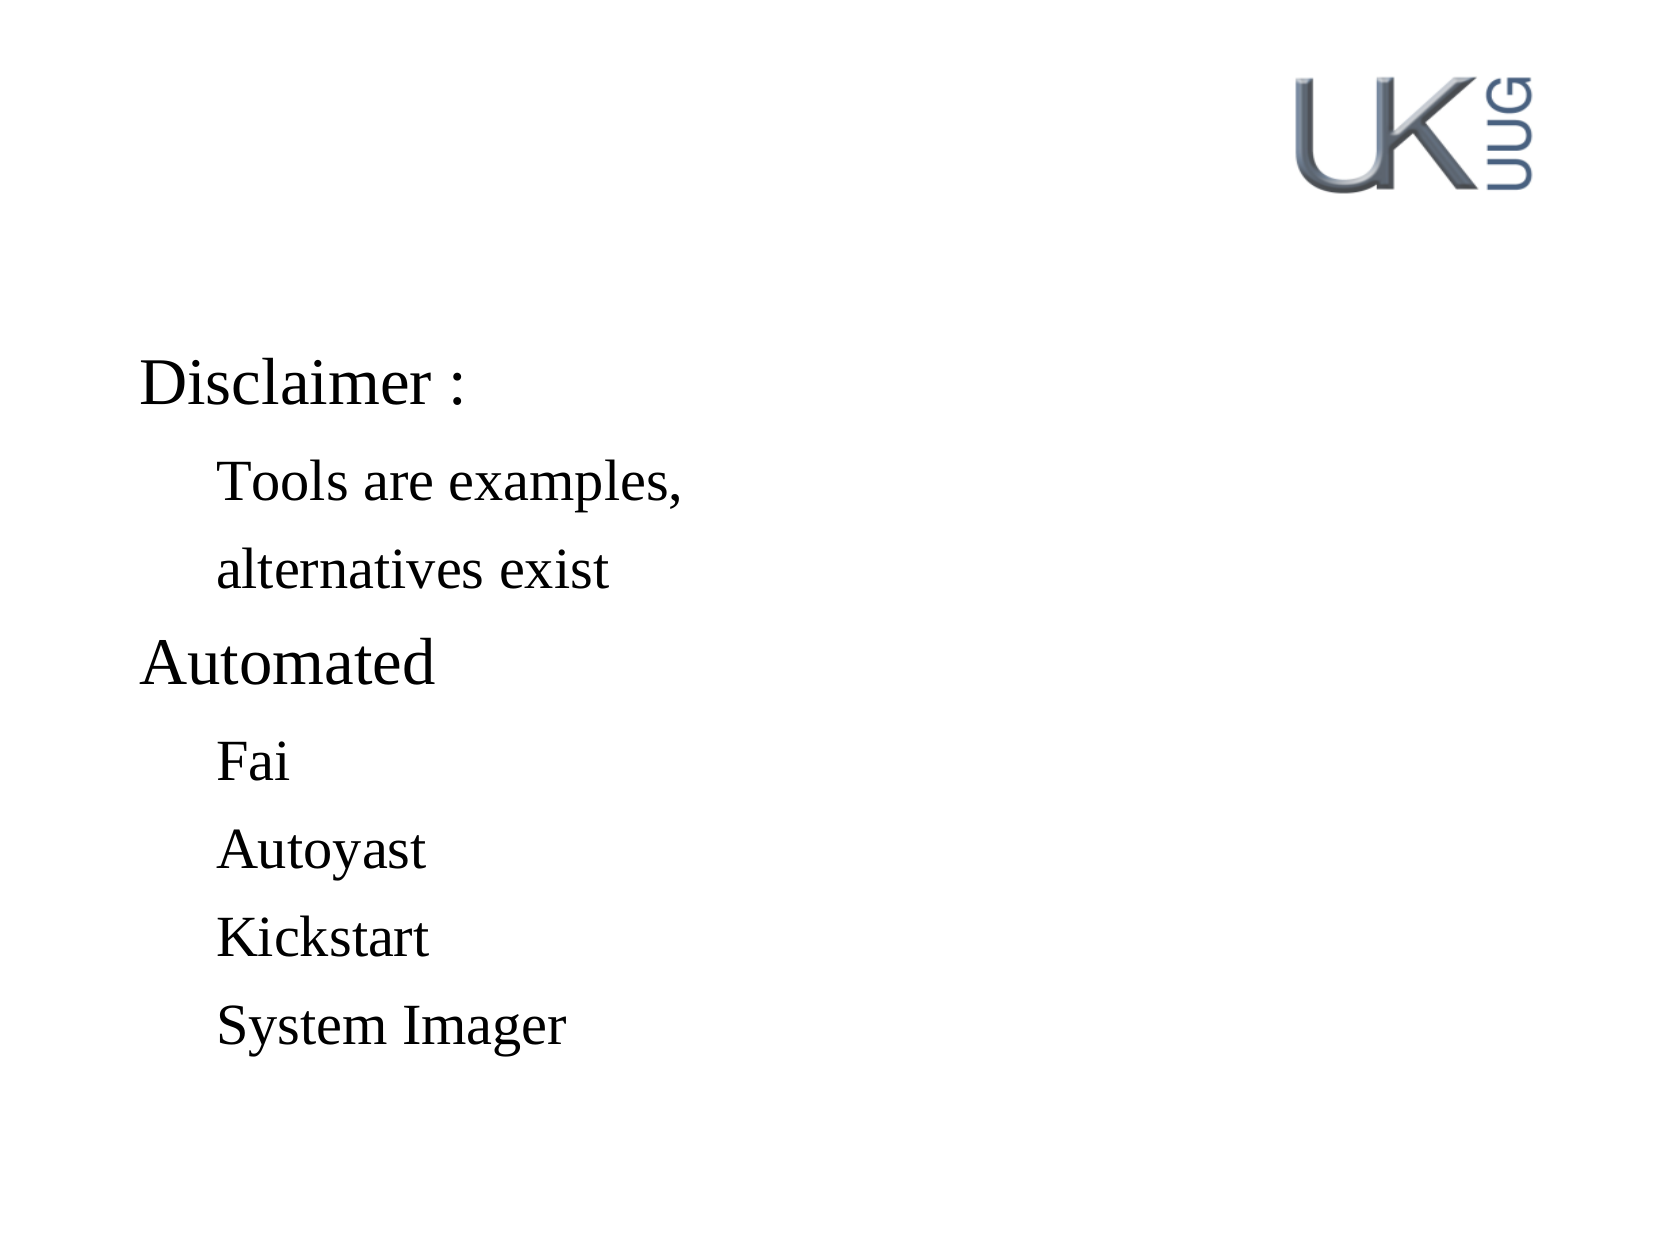

#
Disclaimer :
Tools are examples,
alternatives exist
Automated
Fai
Autoyast
Kickstart
System Imager